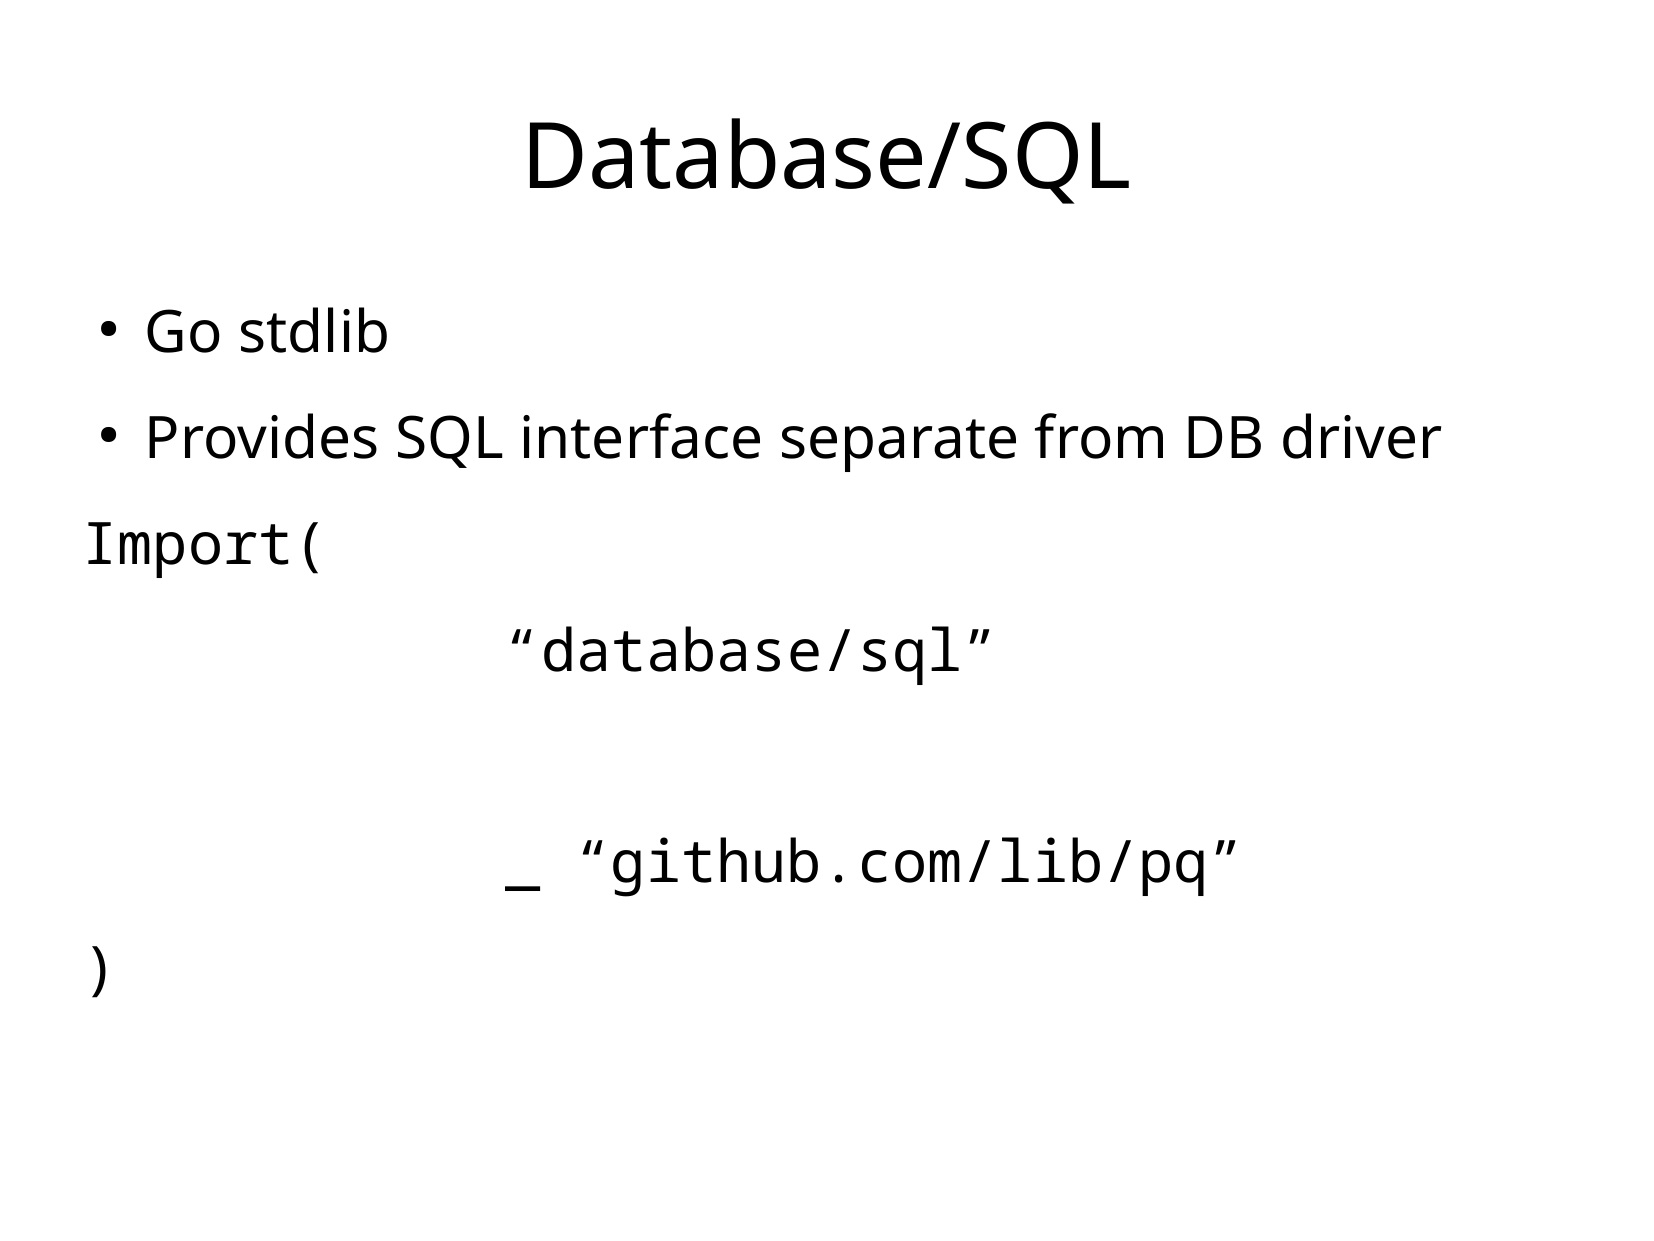

# Database/SQL
Go stdlib
Provides SQL interface separate from DB driver
Import(
 “database/sql”
 _ “github.com/lib/pq”
)